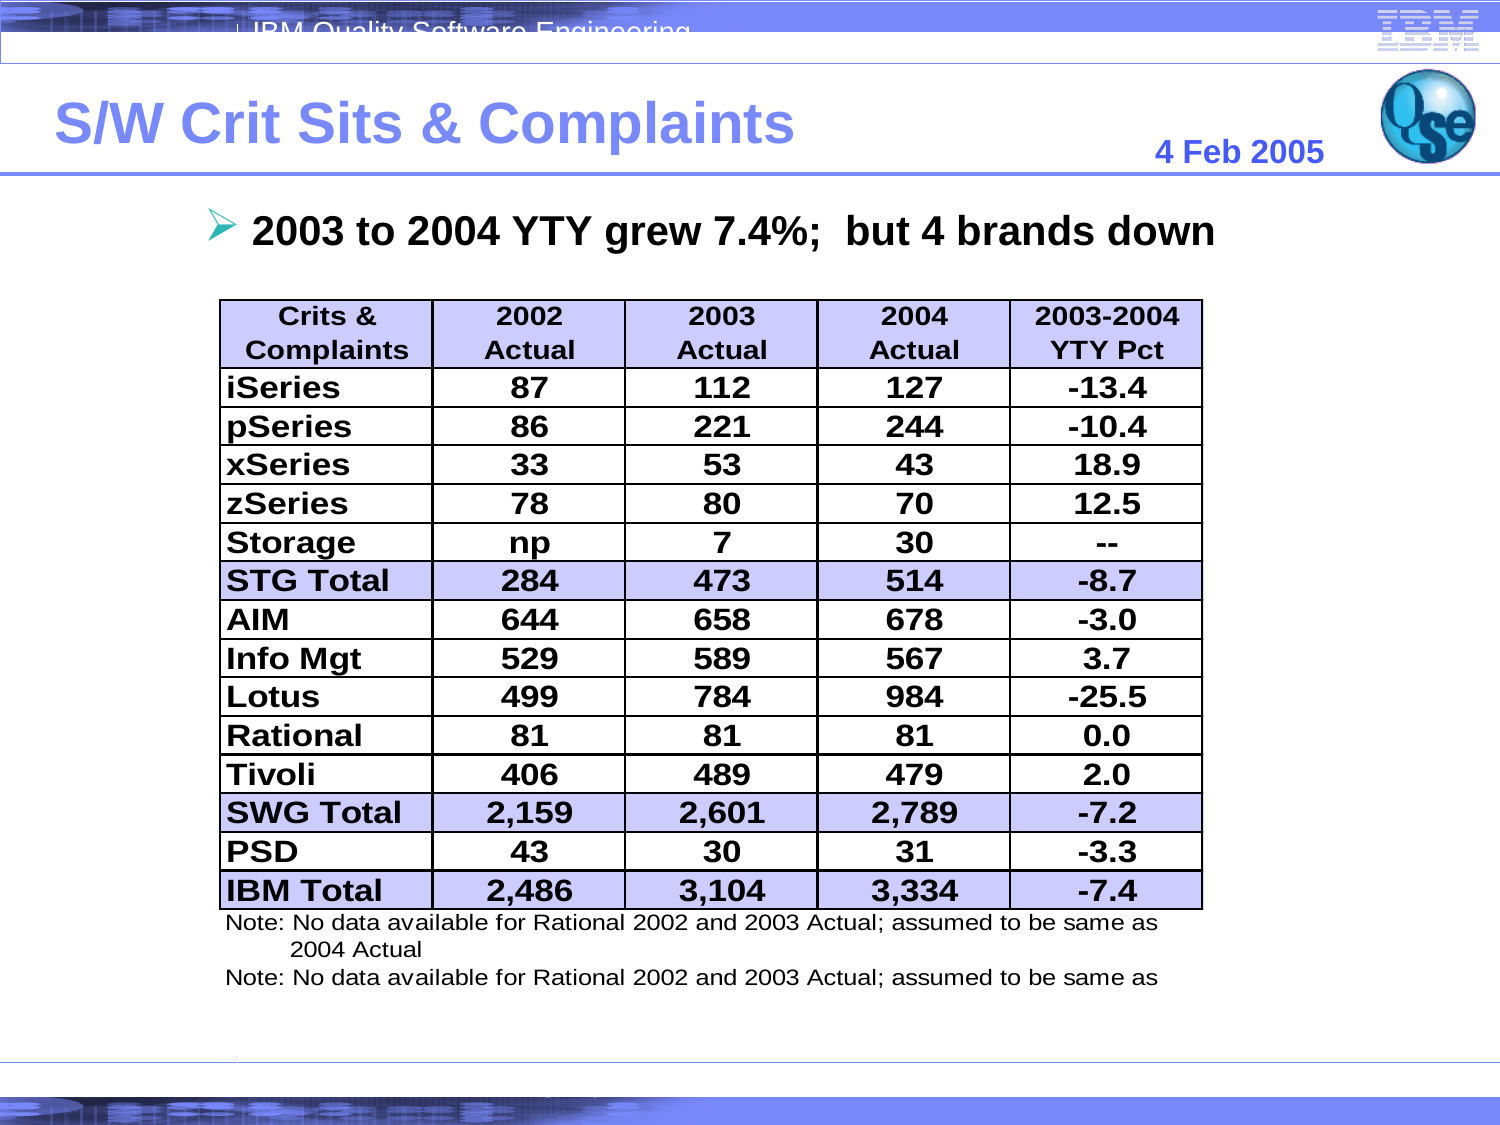

# S/W Crit Sits & Complaints
4 Feb 2005
2003 to 2004 YTY grew 7.4%; but 4 brands down
9